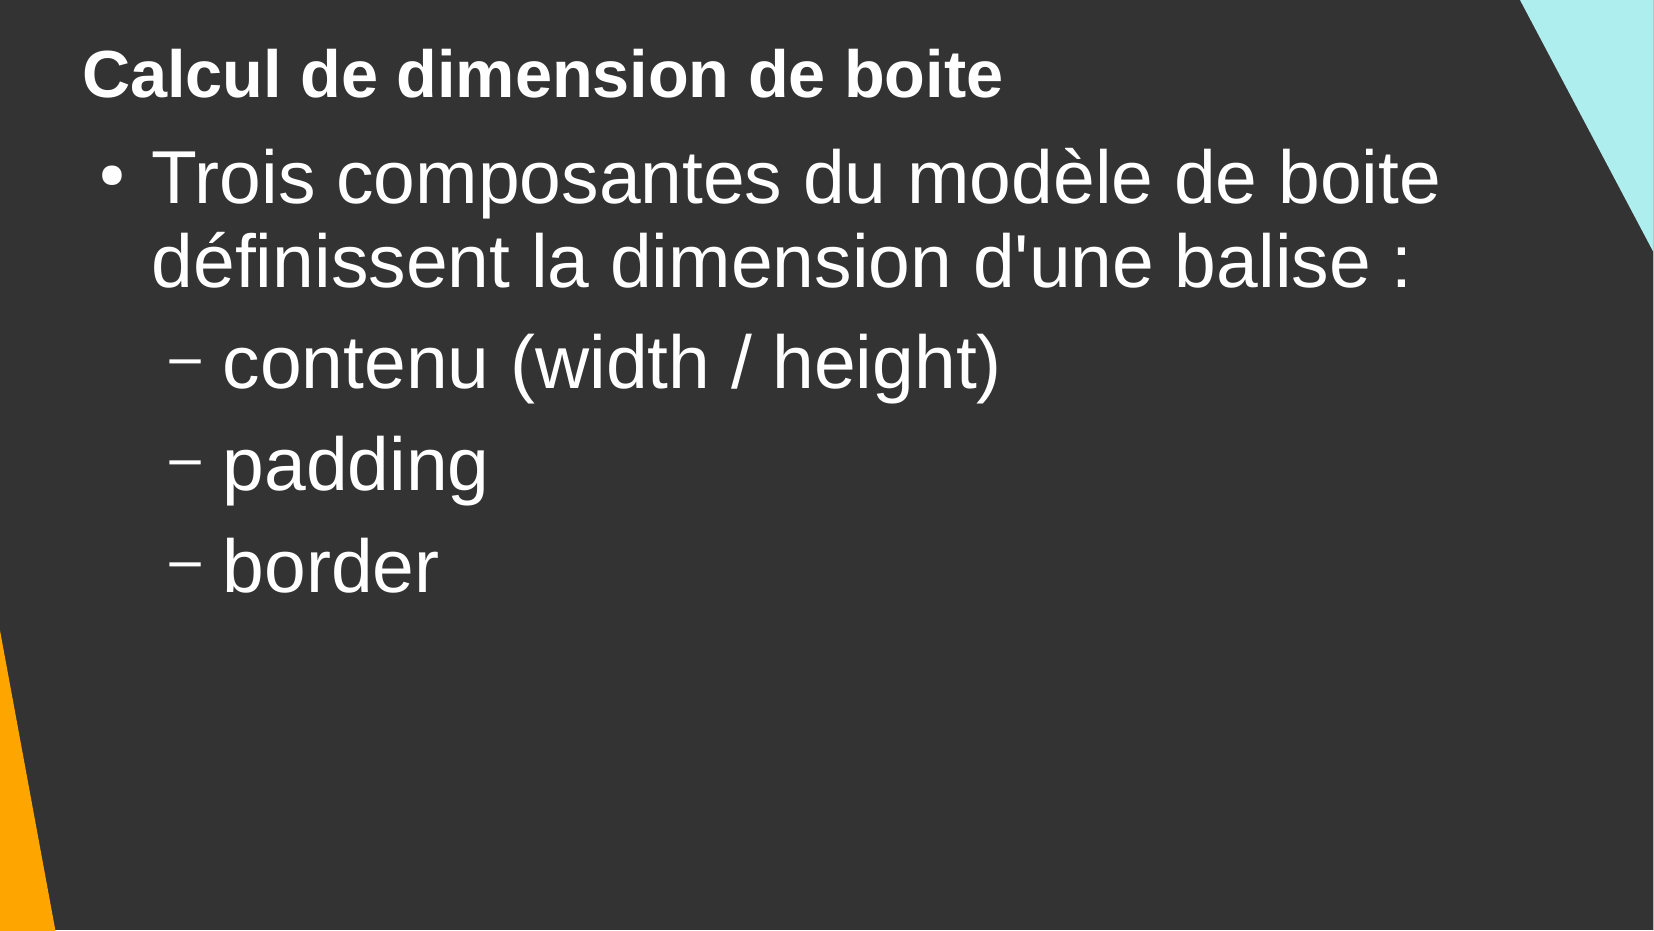

# Calcul de dimension de boite
Trois composantes du modèle de boite définissent la dimension d'une balise :
contenu (width / height)
padding
border